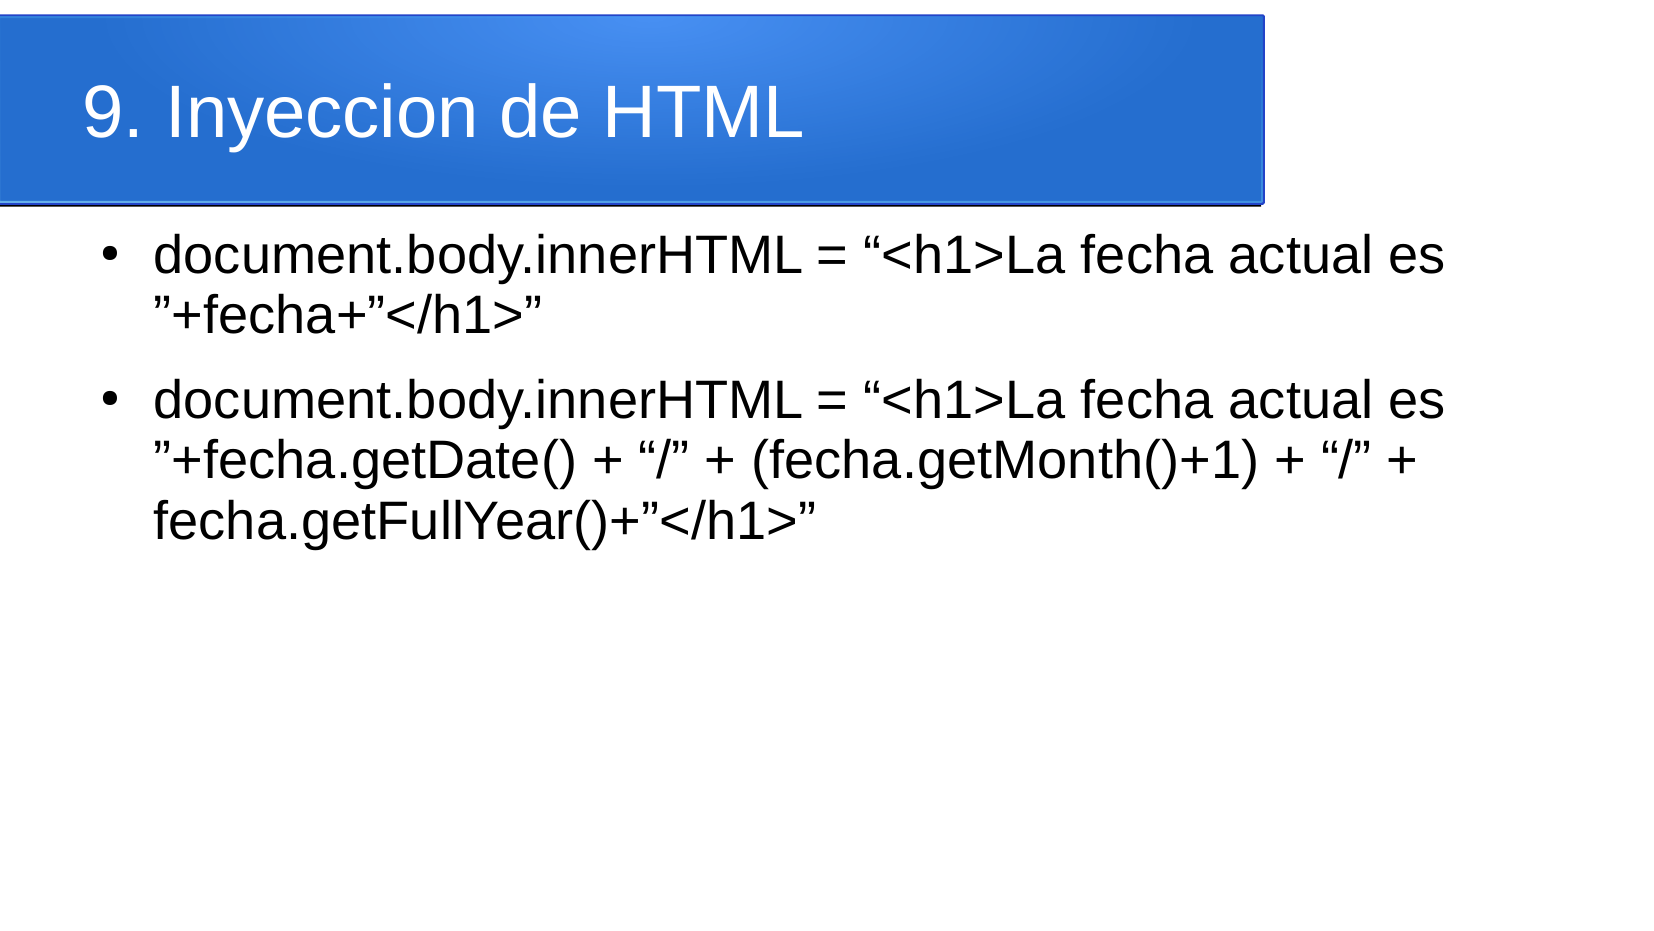

# 9. Inyeccion de HTML
document.body.innerHTML = “<h1>La fecha actual es ”+fecha+”</h1>”
document.body.innerHTML = “<h1>La fecha actual es ”+fecha.getDate() + “/” + (fecha.getMonth()+1) + “/” + fecha.getFullYear()+”</h1>”